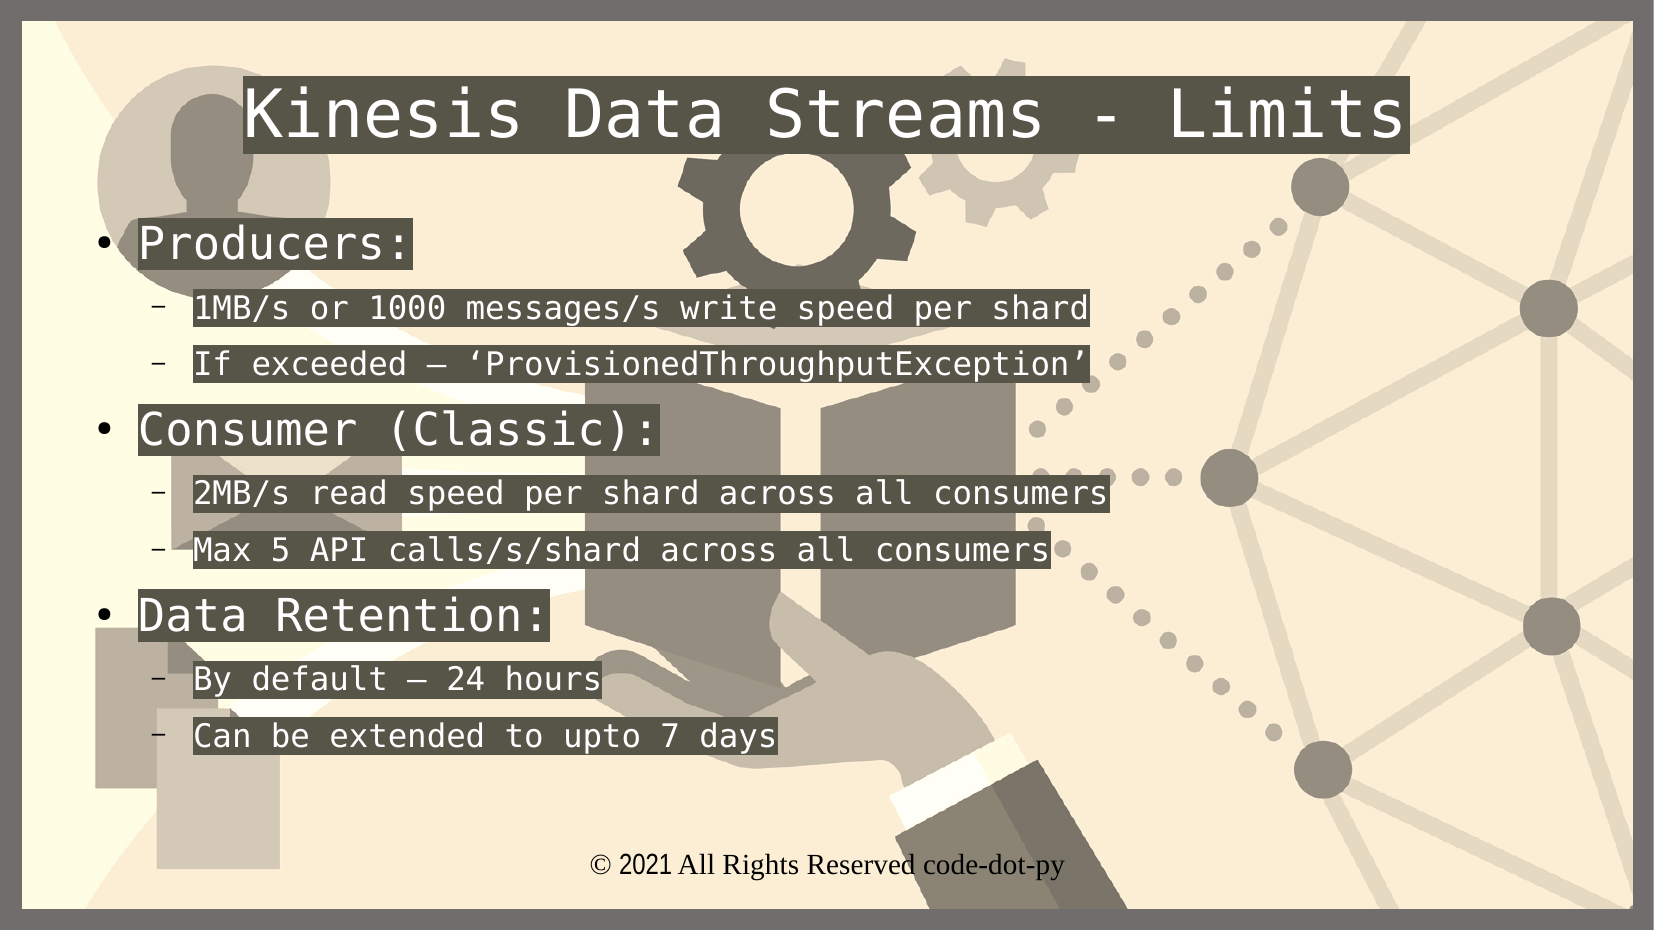

# Kinesis Data Streams - Limits
Producers:
1MB/s or 1000 messages/s write speed per shard
If exceeded – ‘ProvisionedThroughputException’
Consumer (Classic):
2MB/s read speed per shard across all consumers
Max 5 API calls/s/shard across all consumers
Data Retention:
By default – 24 hours
Can be extended to upto 7 days